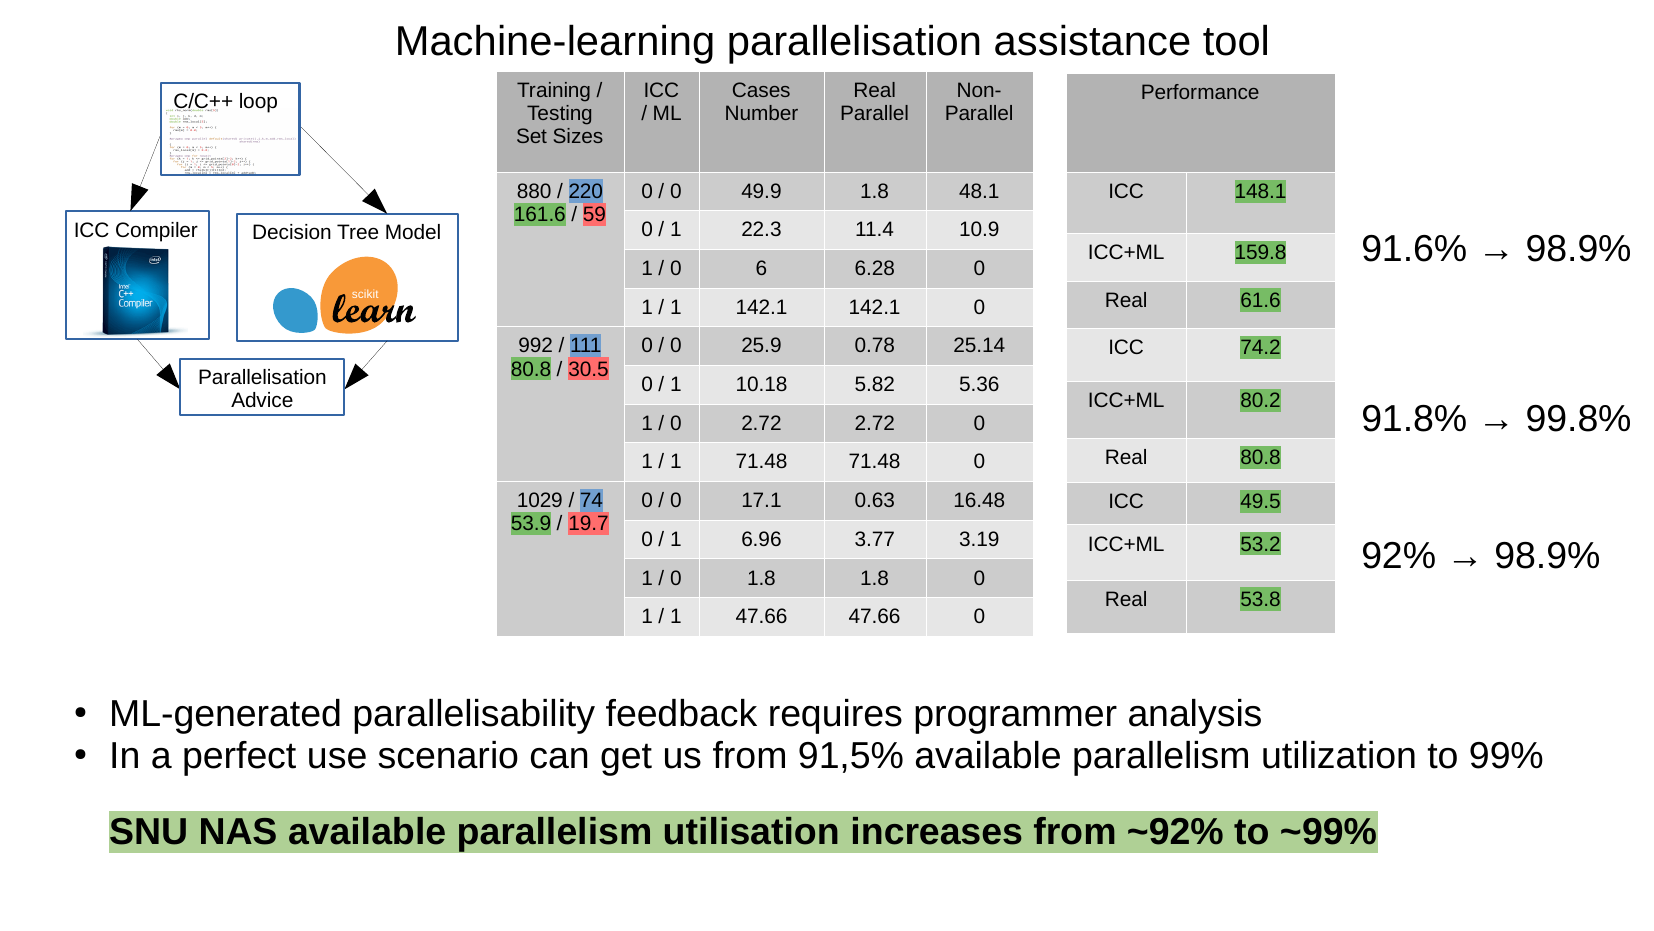

# Machine-learning parallelisation assistance tool
| Training / Testing Set Sizes | ICC / ML | Cases Number | Real Parallel | Non-Parallel |
| --- | --- | --- | --- | --- |
| 880 / 220 161.6 / 59 | 0 / 0 | 49.9 | 1.8 | 48.1 |
| | 0 / 1 | 22.3 | 11.4 | 10.9 |
| | 1 / 0 | 6 | 6.28 | 0 |
| | 1 / 1 | 142.1 | 142.1 | 0 |
| 992 / 111 80.8 / 30.5 | 0 / 0 | 25.9 | 0.78 | 25.14 |
| | 0 / 1 | 10.18 | 5.82 | 5.36 |
| | 1 / 0 | 2.72 | 2.72 | 0 |
| | 1 / 1 | 71.48 | 71.48 | 0 |
| 1029 / 74 53.9 / 19.7 | 0 / 0 | 17.1 | 0.63 | 16.48 |
| | 0 / 1 | 6.96 | 3.77 | 3.19 |
| | 1 / 0 | 1.8 | 1.8 | 0 |
| | 1 / 1 | 47.66 | 47.66 | 0 |
| Performance | |
| --- | --- |
| ICC | 148.1 |
| ICC+ML | 159.8 |
| Real | 61.6 |
| ICC | 74.2 |
| ICC+ML | 80.2 |
| Real | 80.8 |
| ICC | 49.5 |
| ICC+ML | 53.2 |
| Real | 53.8 |
C/C++ loop
ICC Compiler
Decision Tree Model
91.6% → 98.9%
Parallelisation
Advice
91.8% → 99.8%
92% → 98.9%
ML-generated parallelisability feedback requires programmer analysis
In a perfect use scenario can get us from 91,5% available parallelism utilization to 99%
SNU NAS available parallelism utilisation increases from ~92% to ~99%